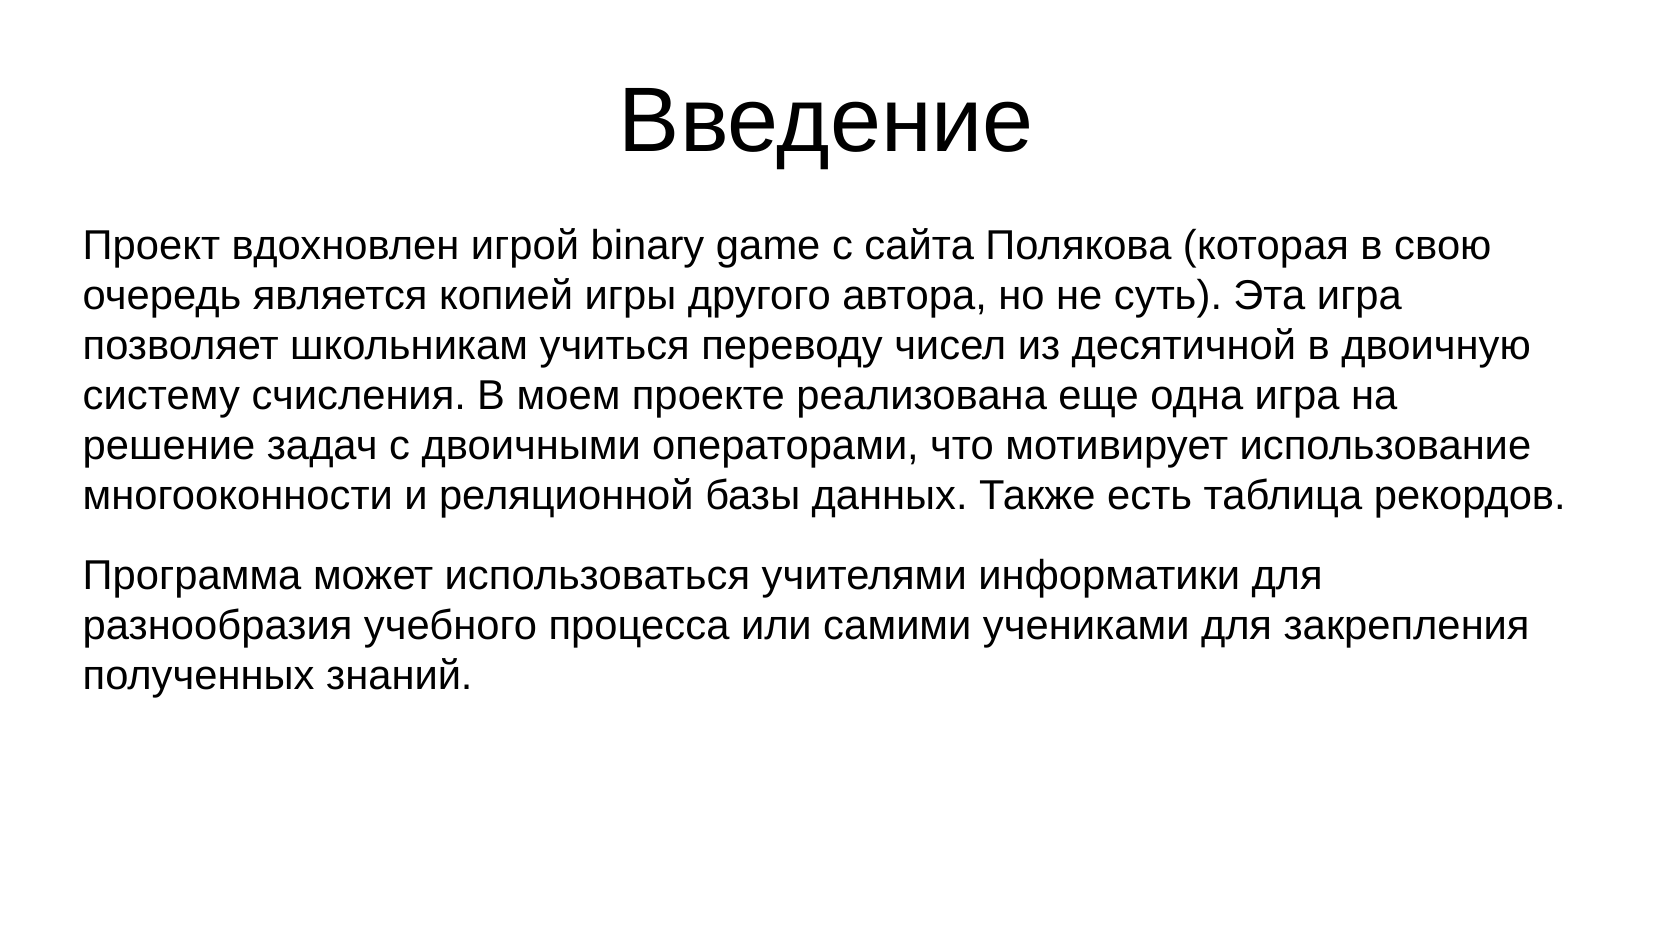

# Введение
Проект вдохновлен игрой binary game с сайта Полякова (которая в свою очередь является копией игры другого автора, но не суть). Эта игра позволяет школьникам учиться переводу чисел из десятичной в двоичную систему счисления. В моем проекте реализована еще одна игра на решение задач с двоичными операторами, что мотивирует использование многооконности и реляционной базы данных. Также есть таблица рекордов.
Программа может использоваться учителями информатики для разнообразия учебного процесса или самими учениками для закрепления полученных знаний.